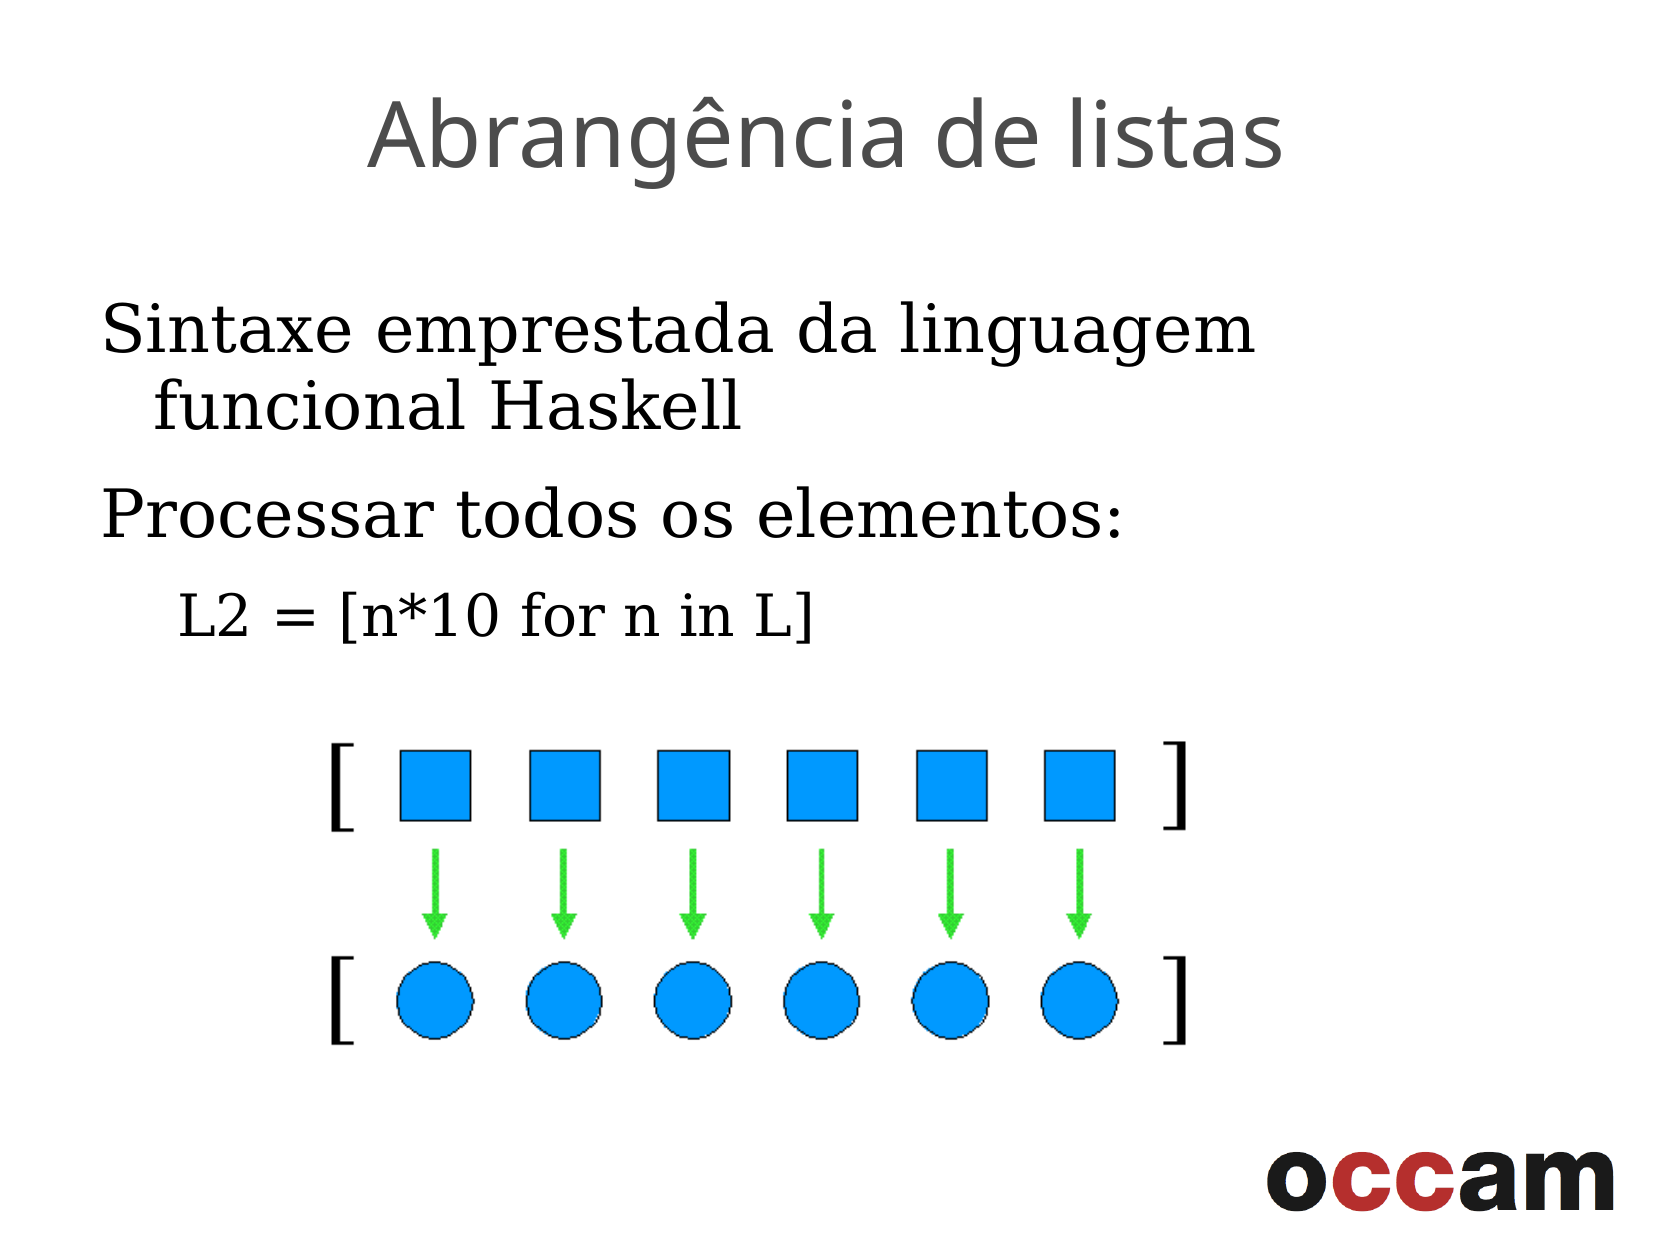

# Abrangência de listas
Sintaxe emprestada da linguagem funcional Haskell
Processar todos os elementos:
L2 = [n*10 for n in L]